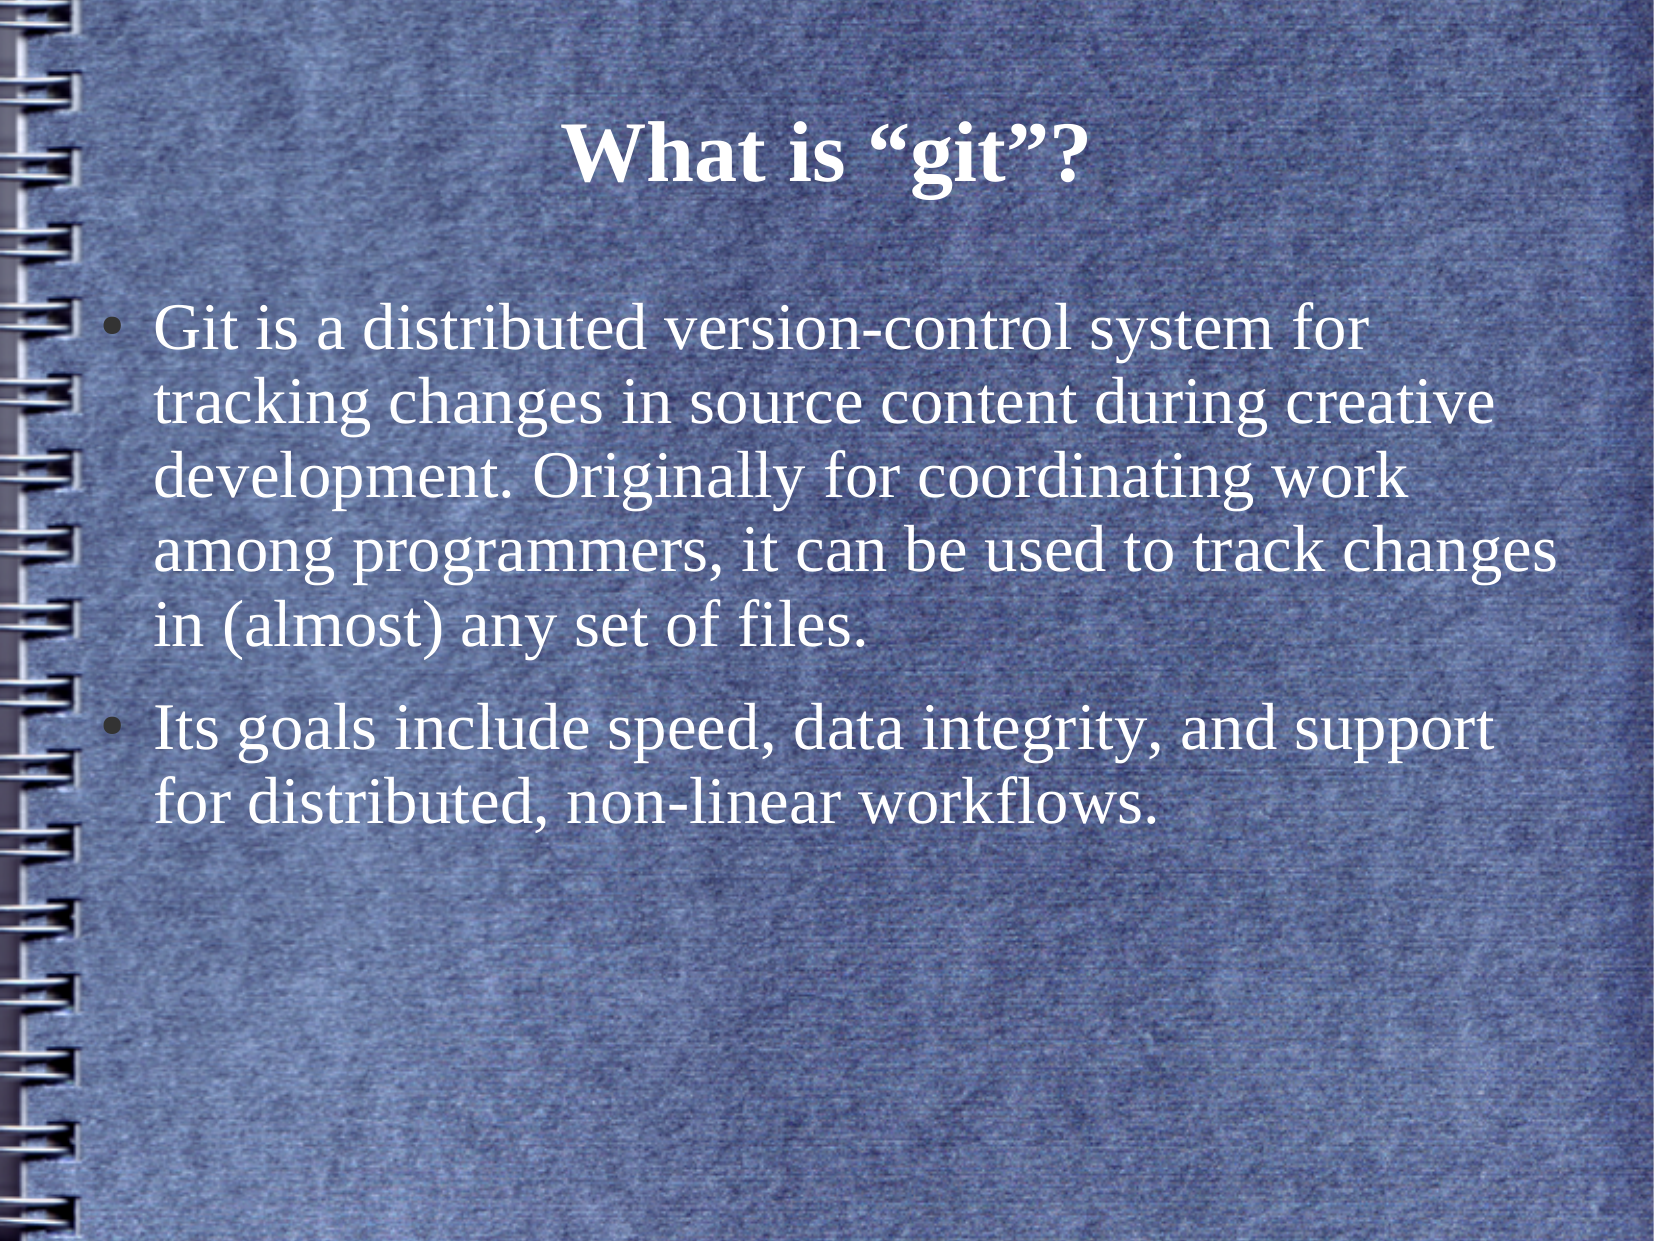

# What is “git”?
Git is a distributed version-control system for tracking changes in source content during creative development. Originally for coordinating work among programmers, it can be used to track changes in (almost) any set of files.
Its goals include speed, data integrity, and support for distributed, non-linear workflows.